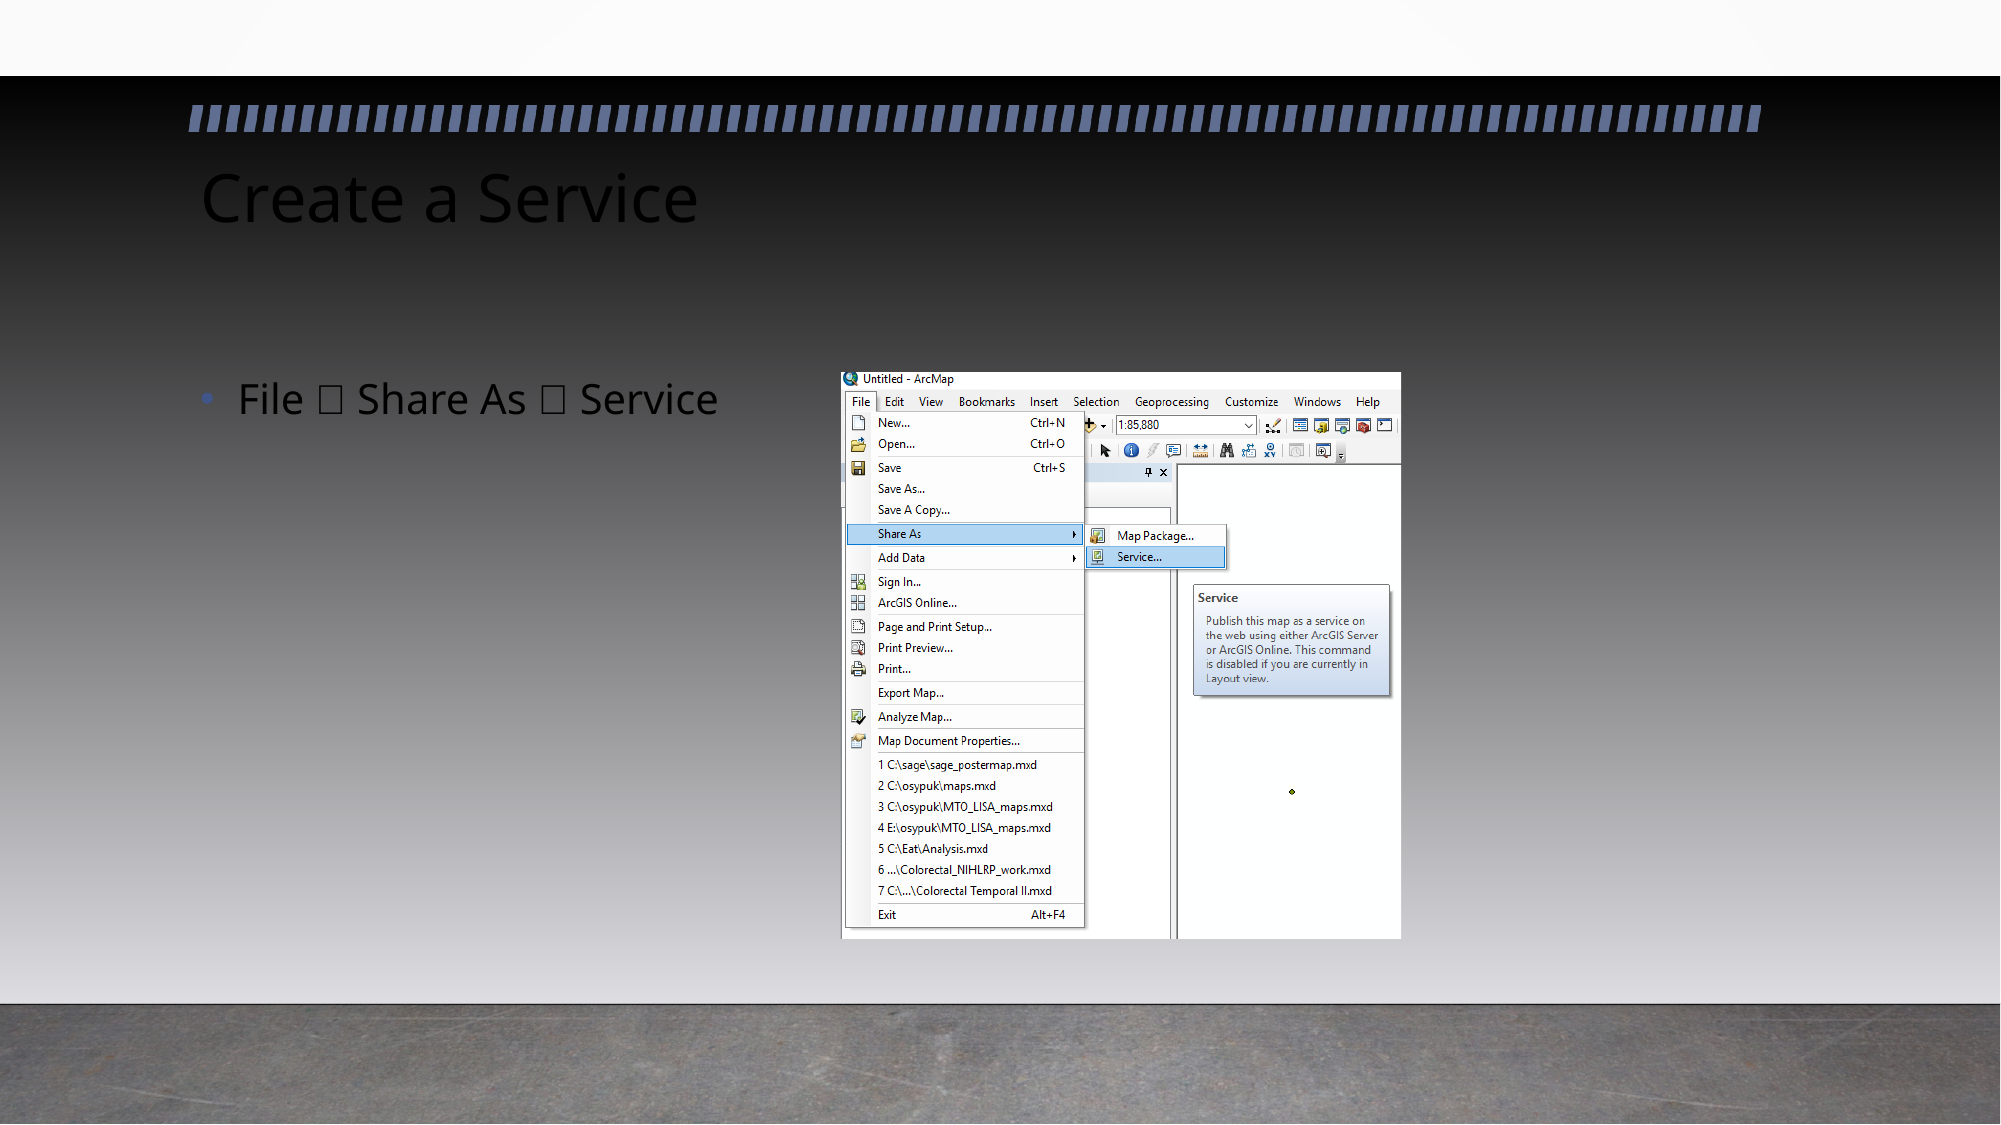

# Create a Service
File  Share As  Service